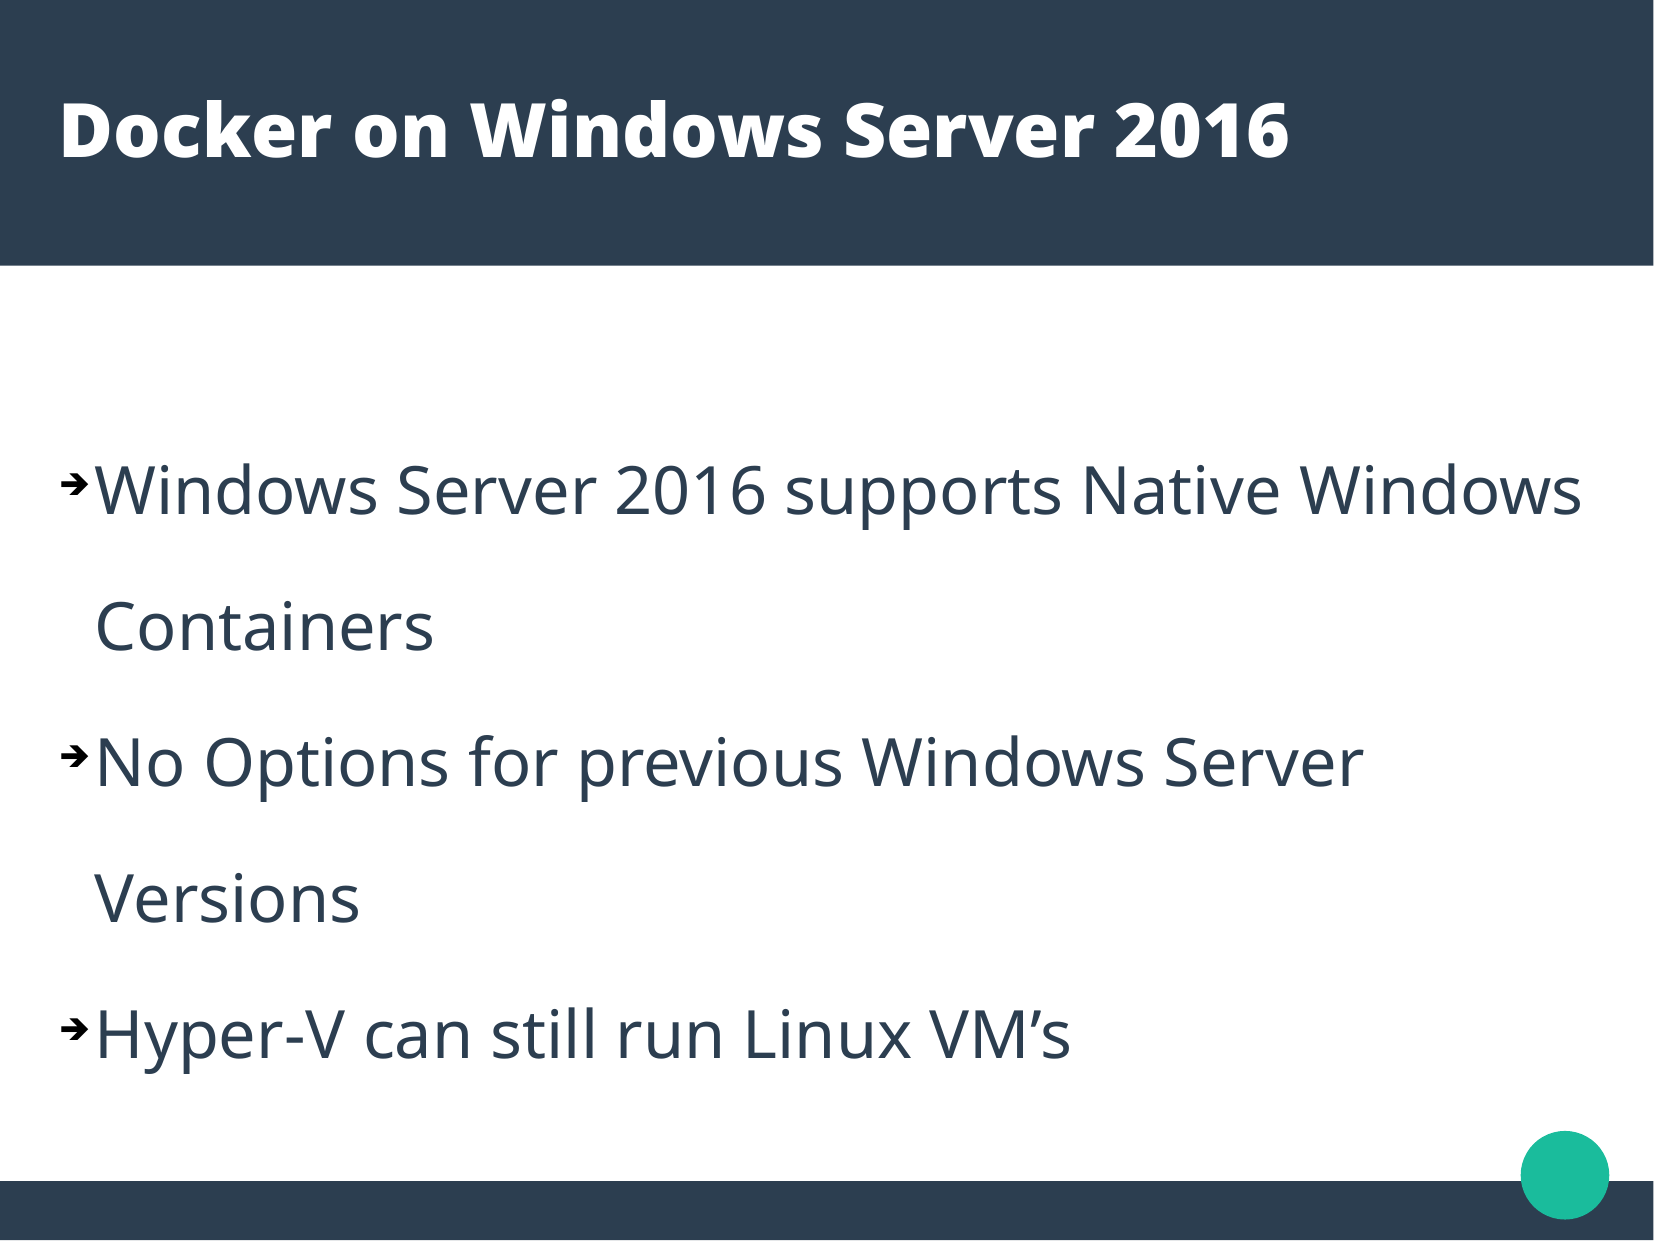

# Docker on Windows Server 2016
Windows Server 2016 supports Native Windows Containers
No Options for previous Windows Server Versions
Hyper-V can still run Linux VM’s